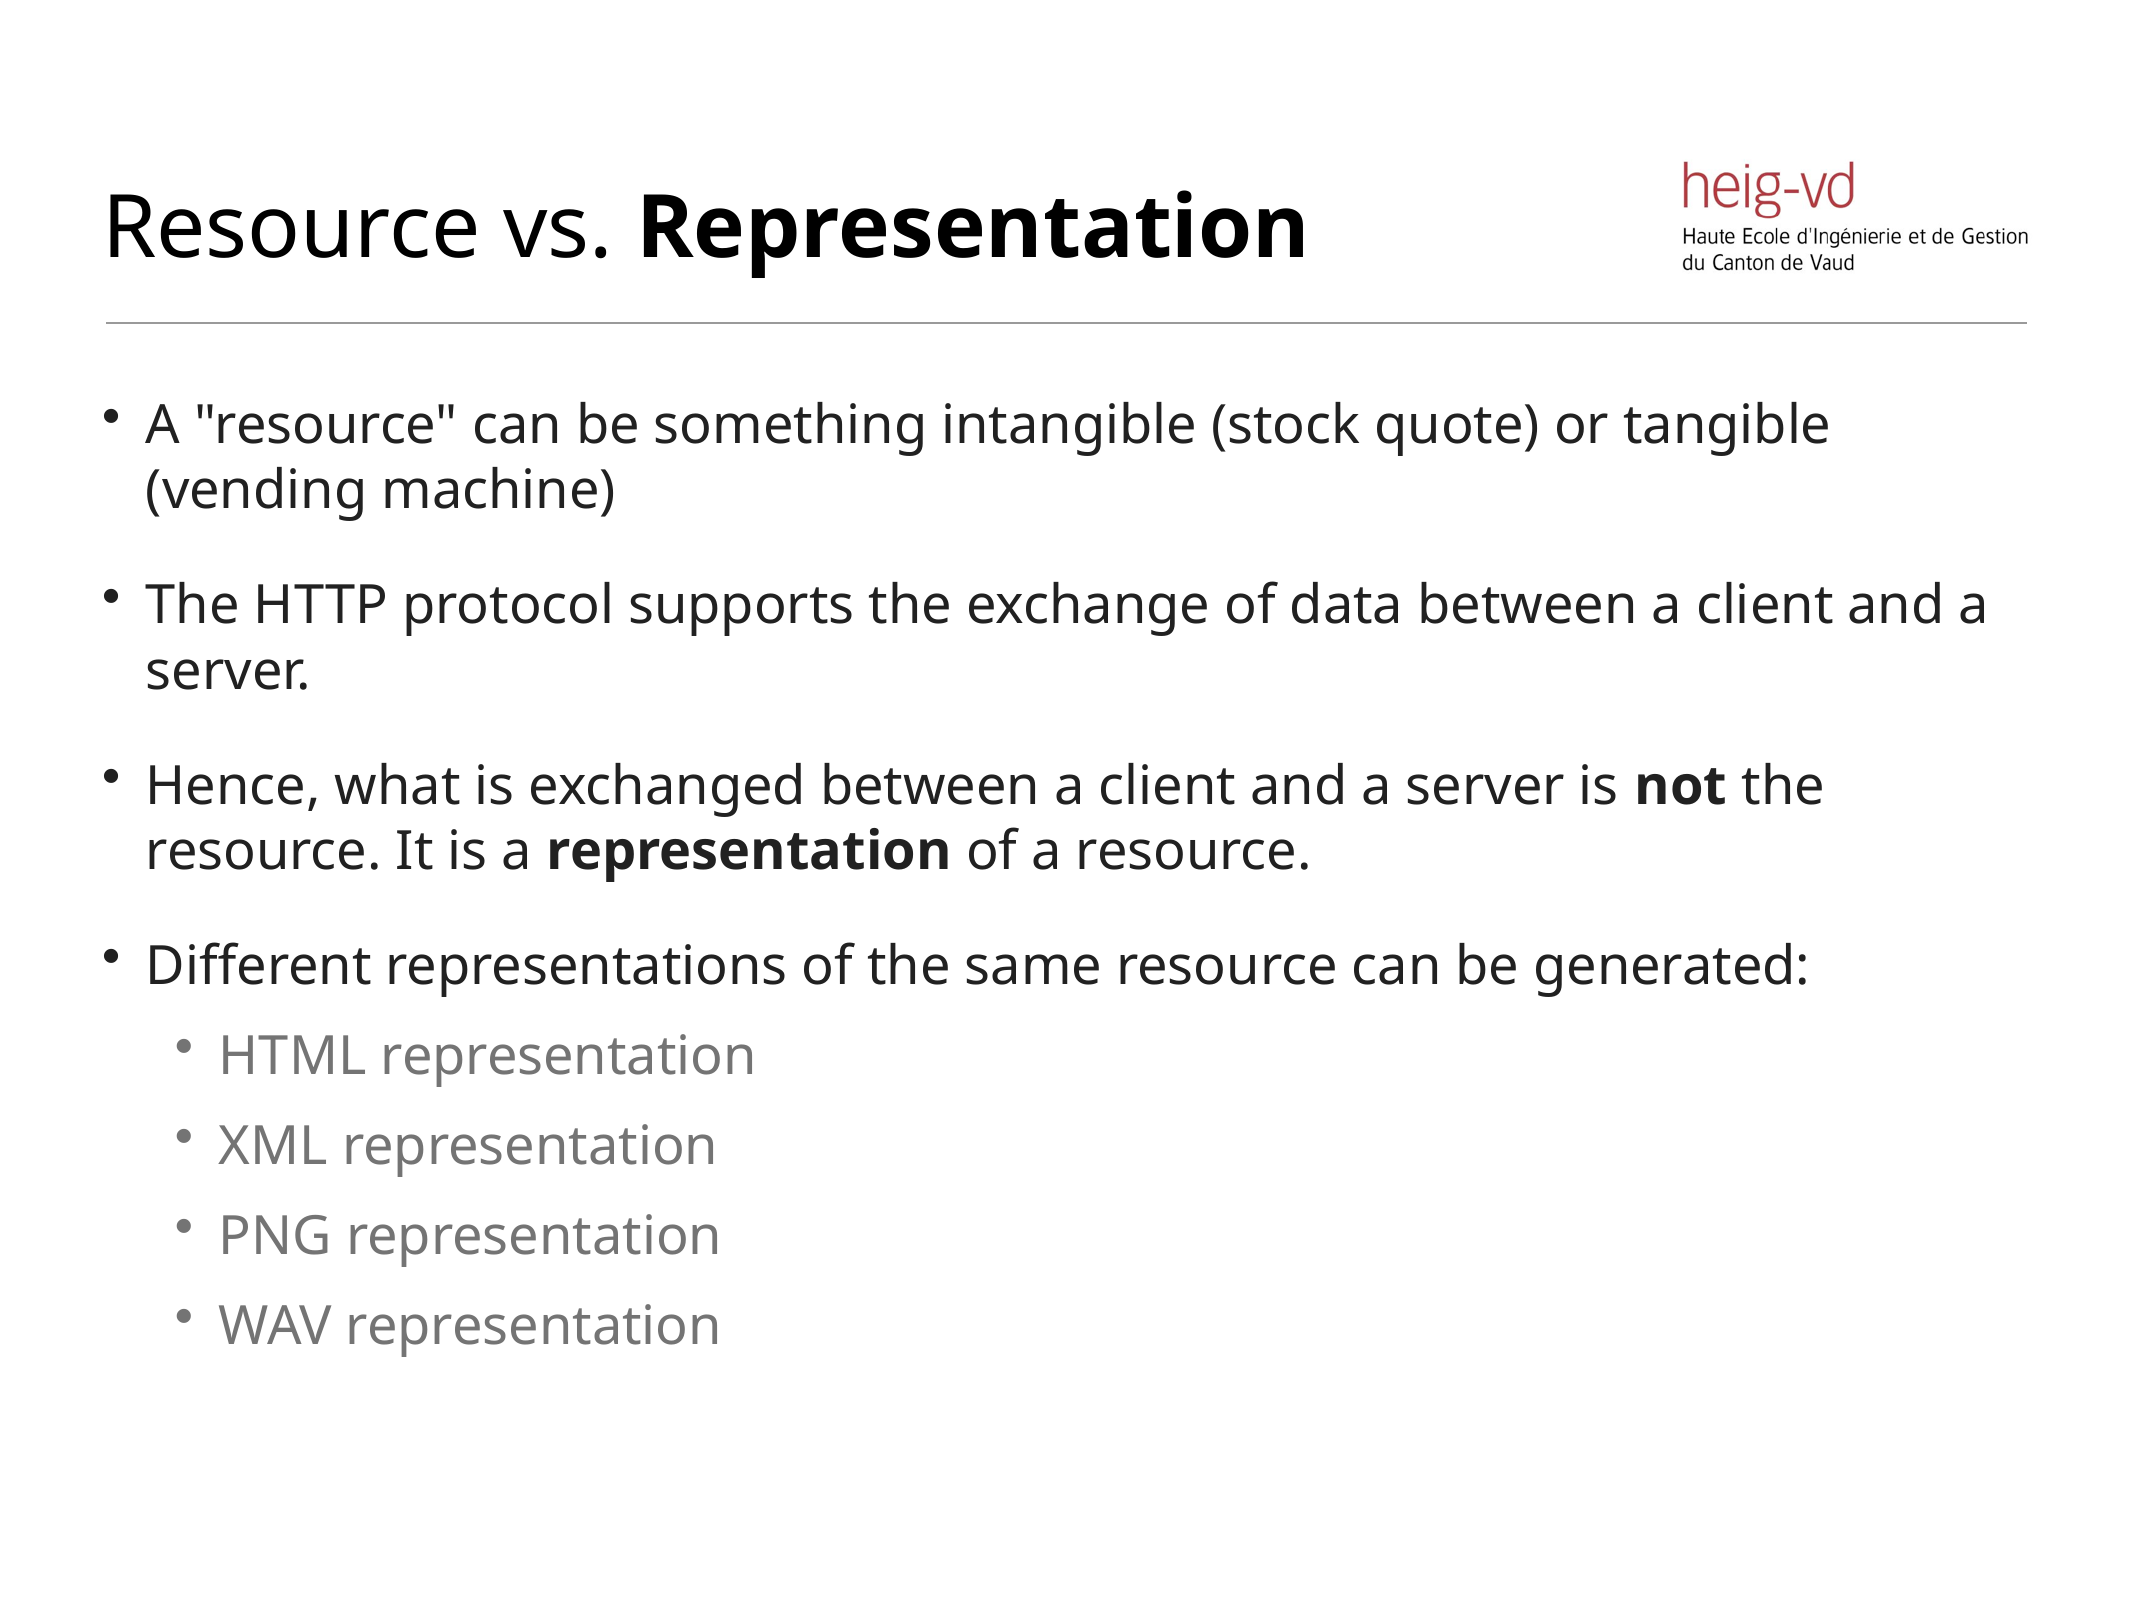

# Resource vs. Representation
A "resource" can be something intangible (stock quote) or tangible (vending machine)
The HTTP protocol supports the exchange of data between a client and a server.
Hence, what is exchanged between a client and a server is not the resource. It is a representation of a resource.
Different representations of the same resource can be generated:
HTML representation
XML representation
PNG representation
WAV representation